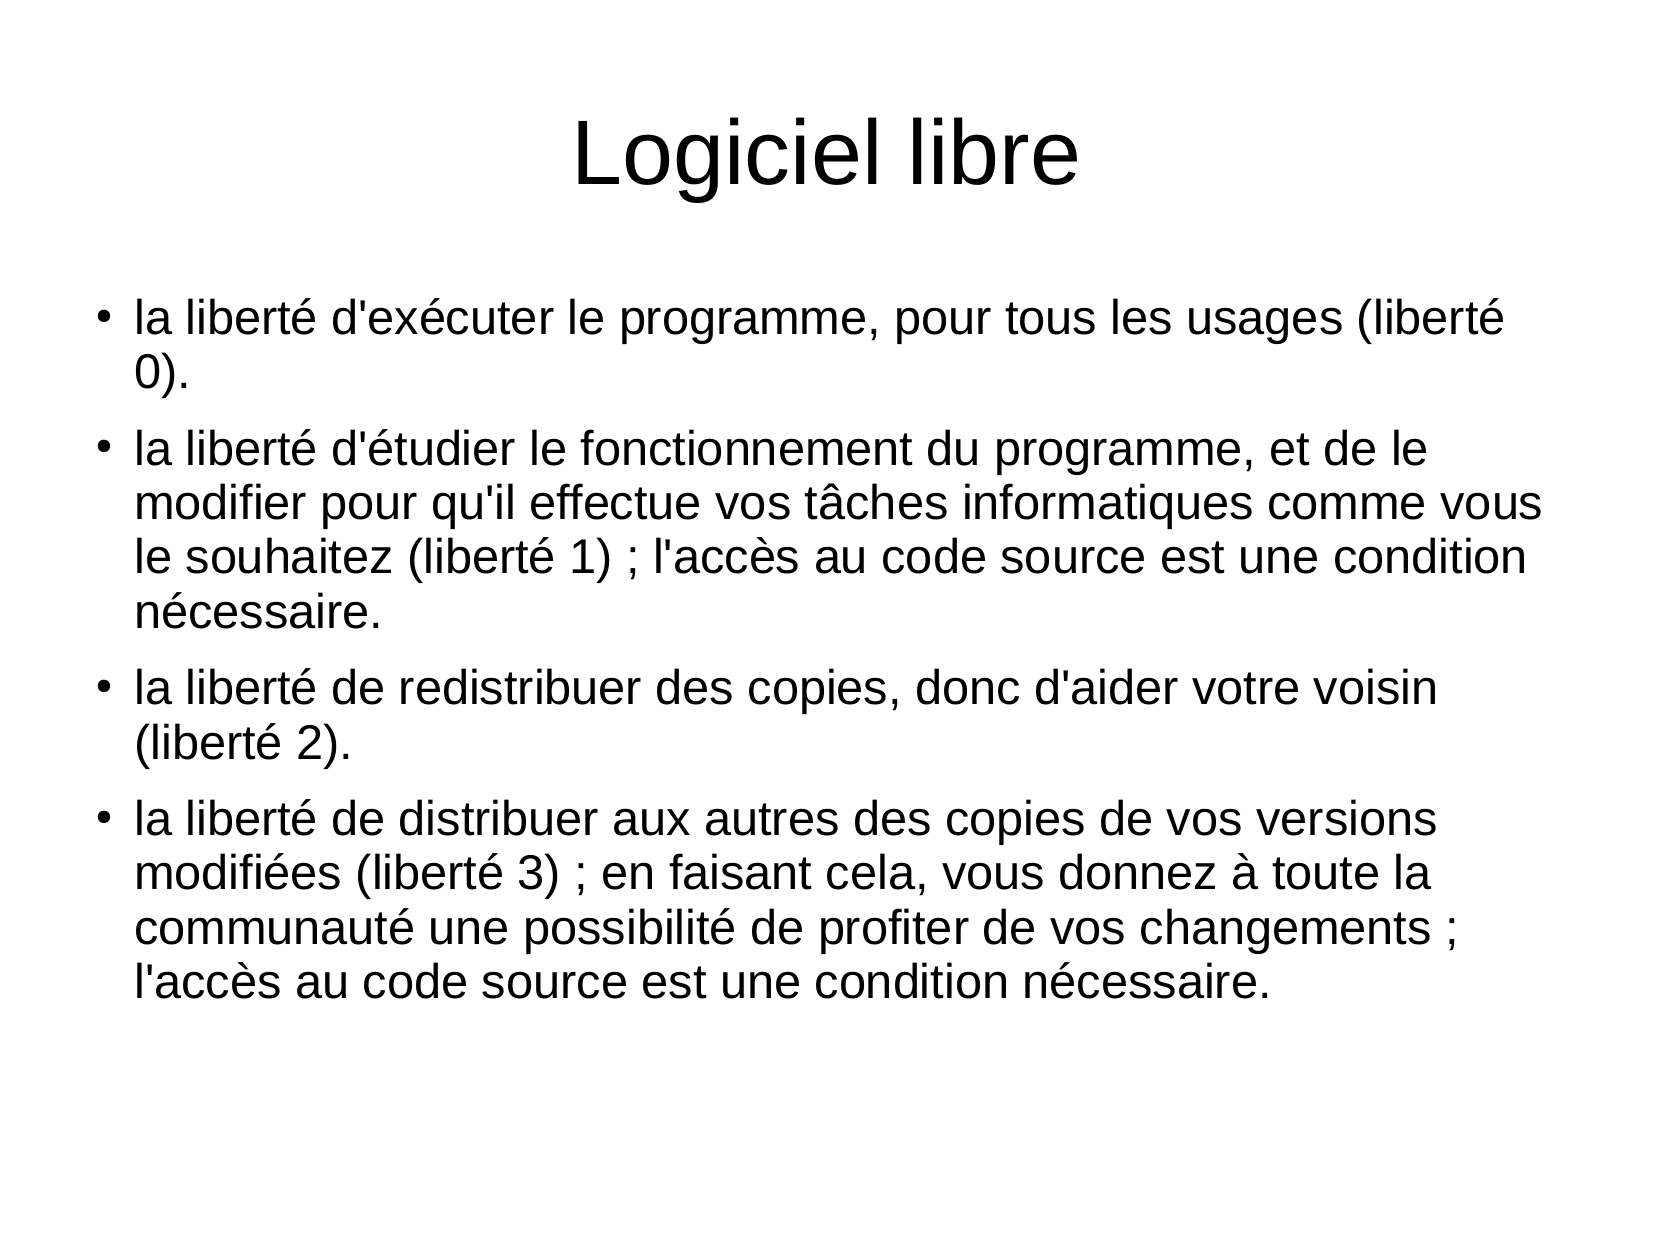

# Logiciel libre
la liberté d'exécuter le programme, pour tous les usages (liberté 0).
la liberté d'étudier le fonctionnement du programme, et de le modifier pour qu'il effectue vos tâches informatiques comme vous le souhaitez (liberté 1) ; l'accès au code source est une condition nécessaire.
la liberté de redistribuer des copies, donc d'aider votre voisin (liberté 2).
la liberté de distribuer aux autres des copies de vos versions modifiées (liberté 3) ; en faisant cela, vous donnez à toute la communauté une possibilité de profiter de vos changements ; l'accès au code source est une condition nécessaire.